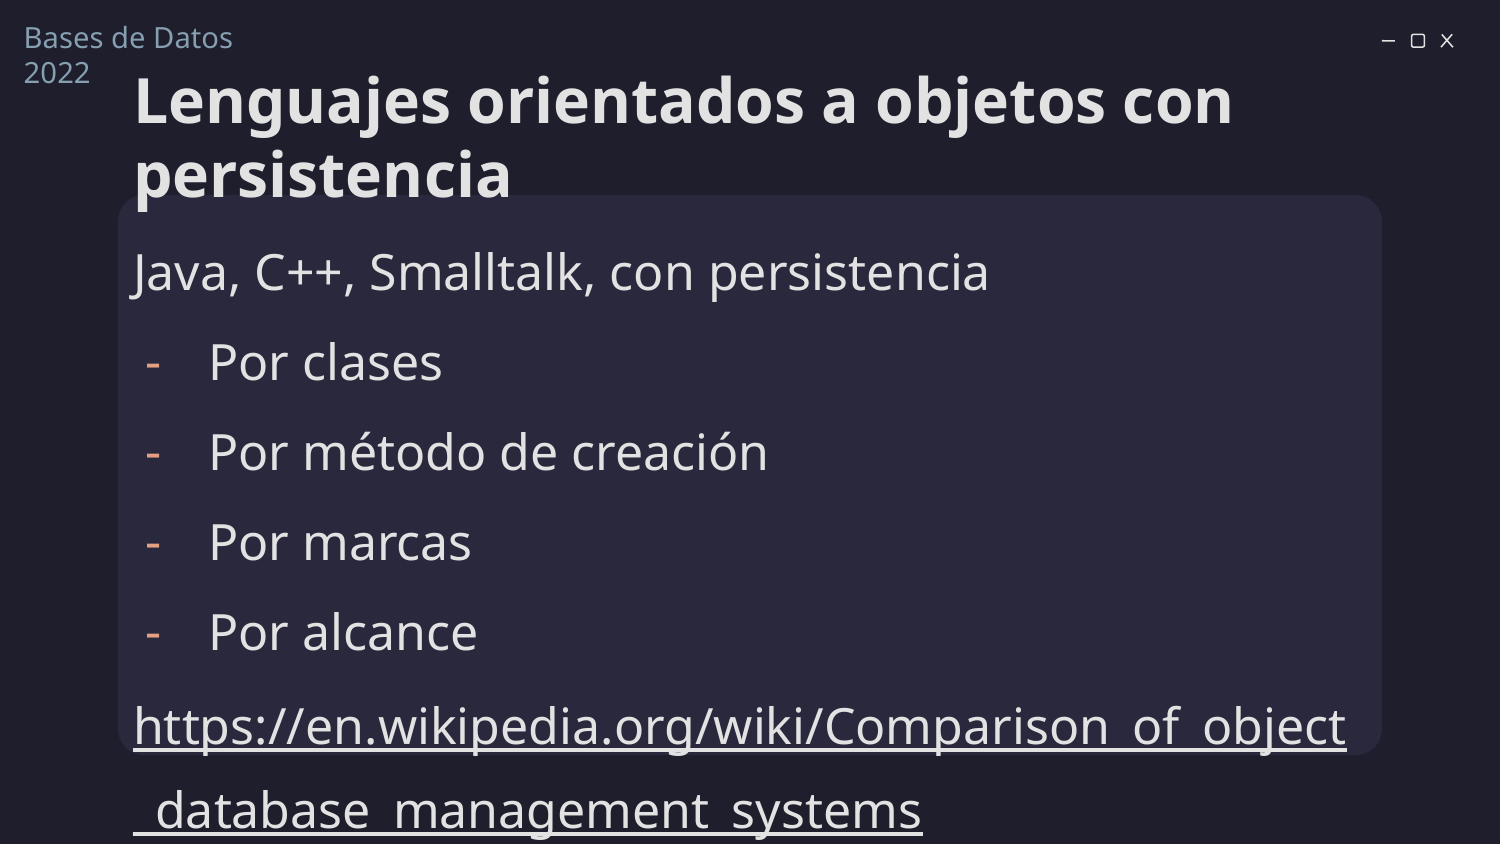

# Lenguajes orientados a objetos con persistencia
Java, C++, Smalltalk, con persistencia
Por clases
Por método de creación
Por marcas
Por alcance
https://en.wikipedia.org/wiki/Comparison_of_object_database_management_systems